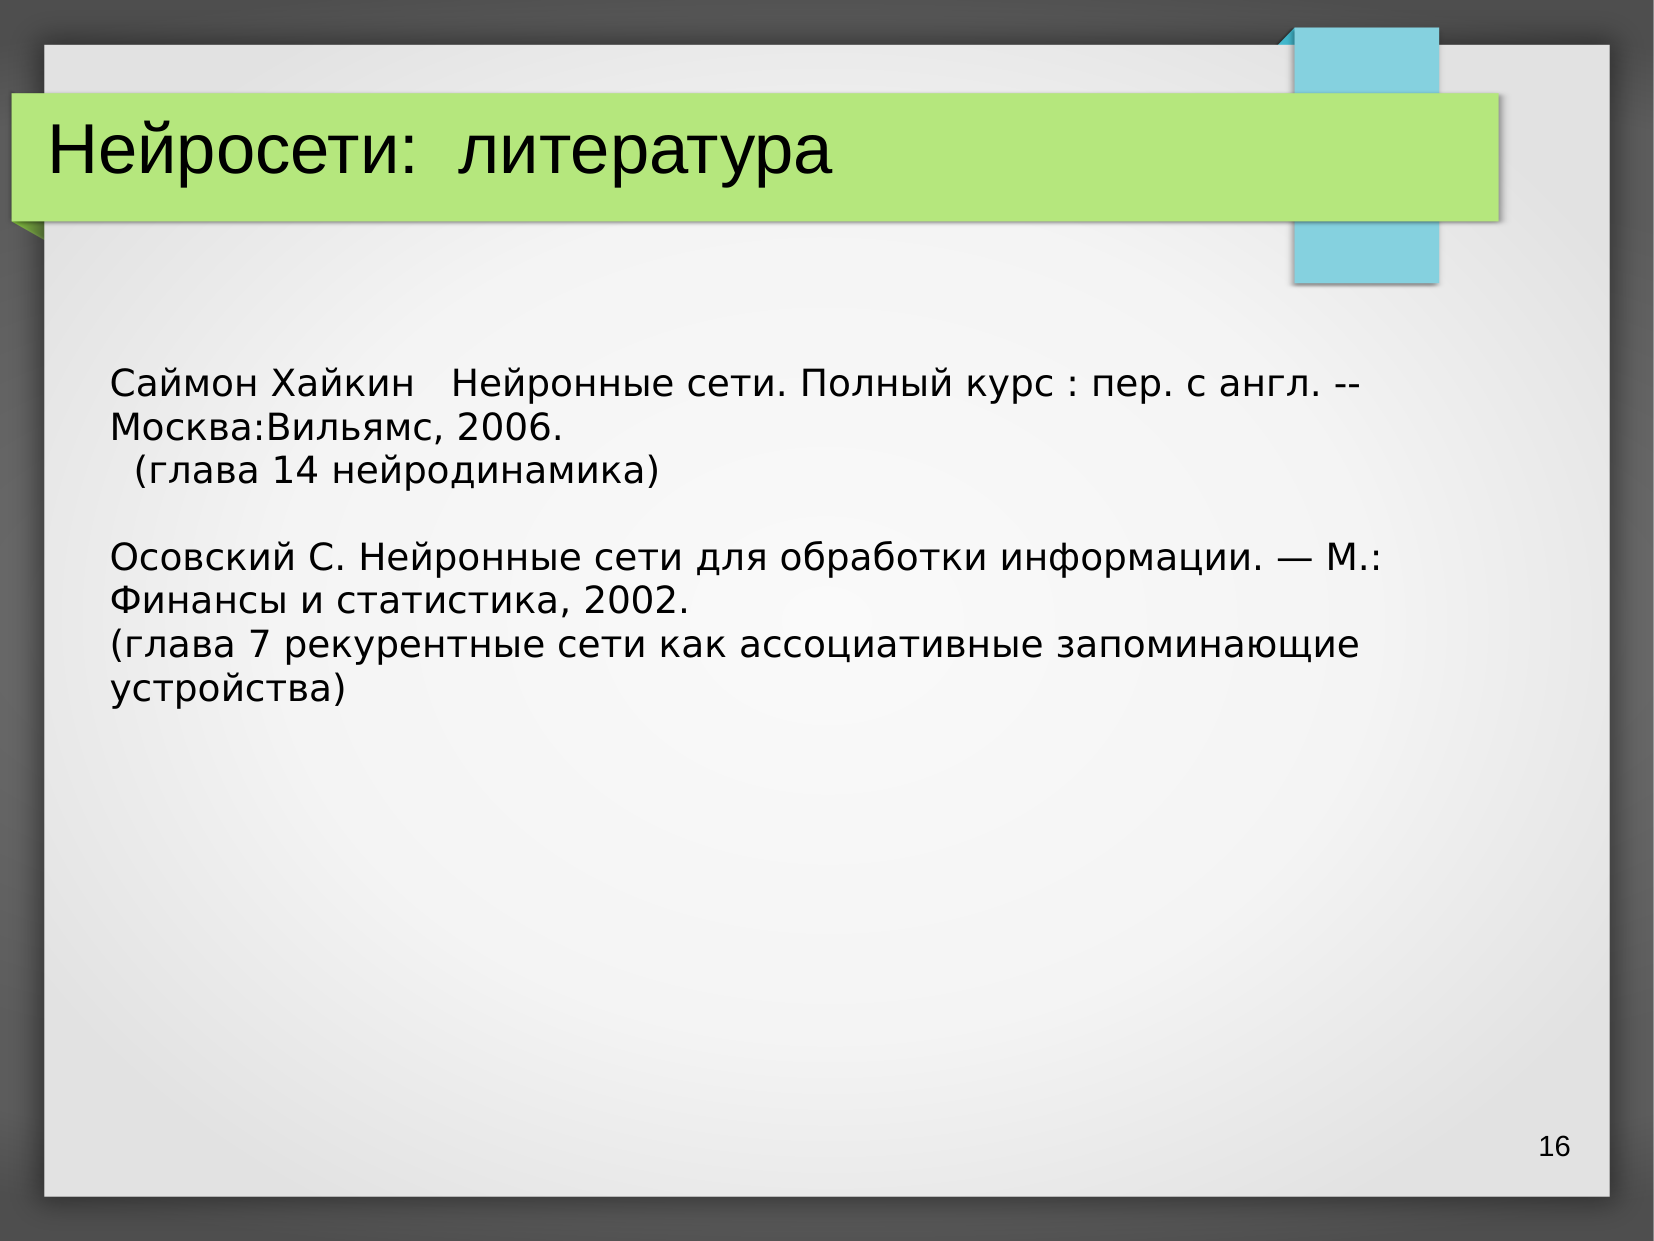

# Нейросети: литература
Саймон Хайкин Нейронные сети. Полный курс : пер. с англ. -- Москва:Вильямс, 2006.
 (глава 14 нейродинамика)
Осовский С. Нейронные сети для обработки информации. — М.: Финансы и статистика, 2002.
(глава 7 рекурентные сети как ассоциативные запоминающие устройства)
16